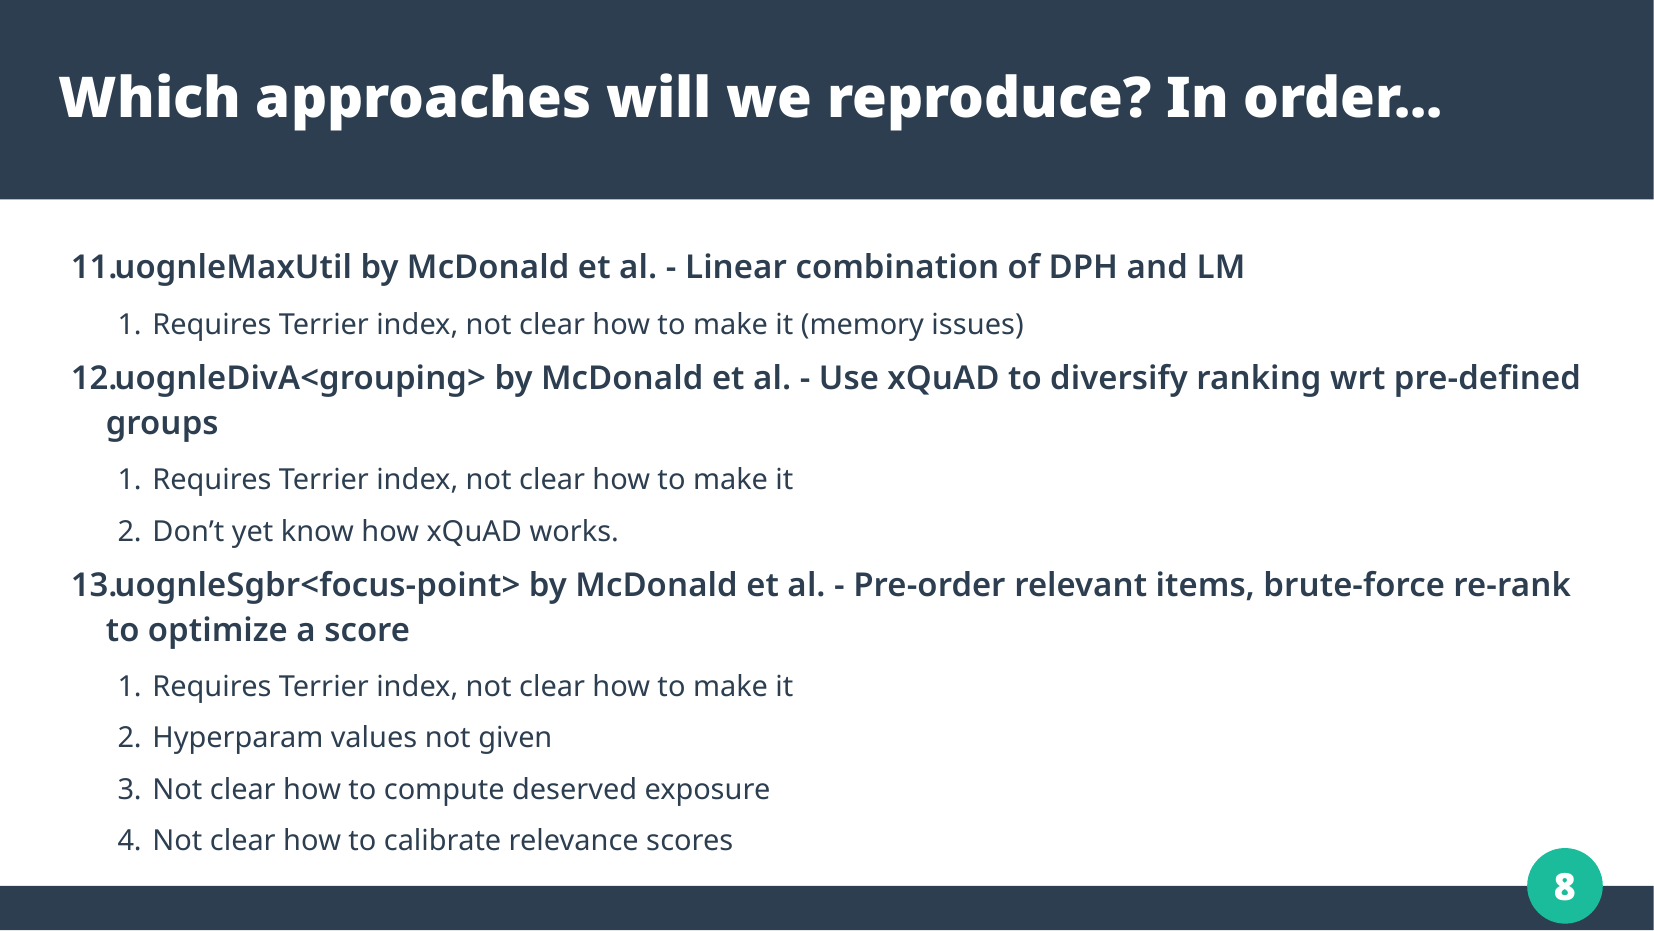

# Which approaches will we reproduce? In order...
 uognleMaxUtil by McDonald et al. - Linear combination of DPH and LM
Requires Terrier index, not clear how to make it (memory issues)
 uognleDivA<grouping> by McDonald et al. - Use xQuAD to diversify ranking wrt pre-defined groups
Requires Terrier index, not clear how to make it
Don’t yet know how xQuAD works.
 uognleSgbr<focus-point> by McDonald et al. - Pre-order relevant items, brute-force re-rank to optimize a score
Requires Terrier index, not clear how to make it
Hyperparam values not given
Not clear how to compute deserved exposure
Not clear how to calibrate relevance scores